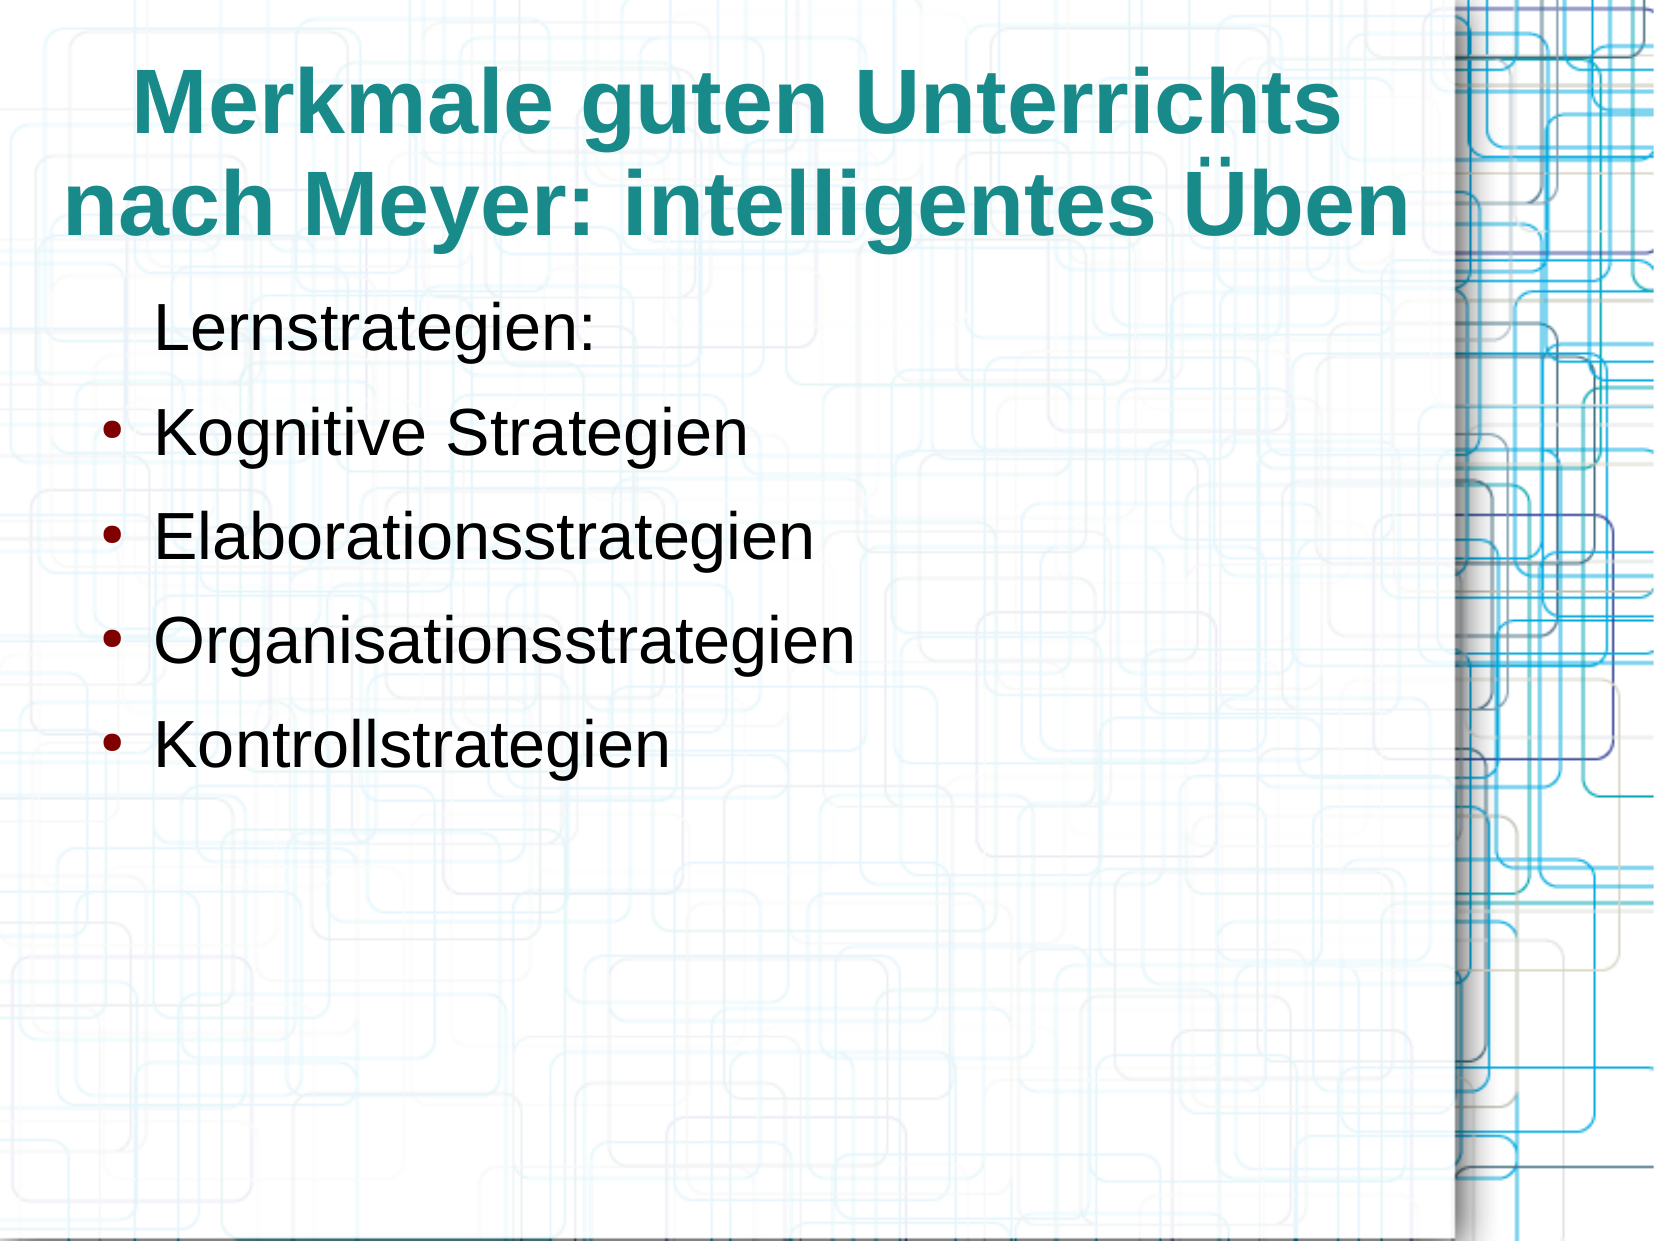

# Merkmale guten Unterrichts nach Meyer: intelligentes Üben
Lernstrategien:
Kognitive Strategien
Elaborationsstrategien
Organisationsstrategien
Kontrollstrategien